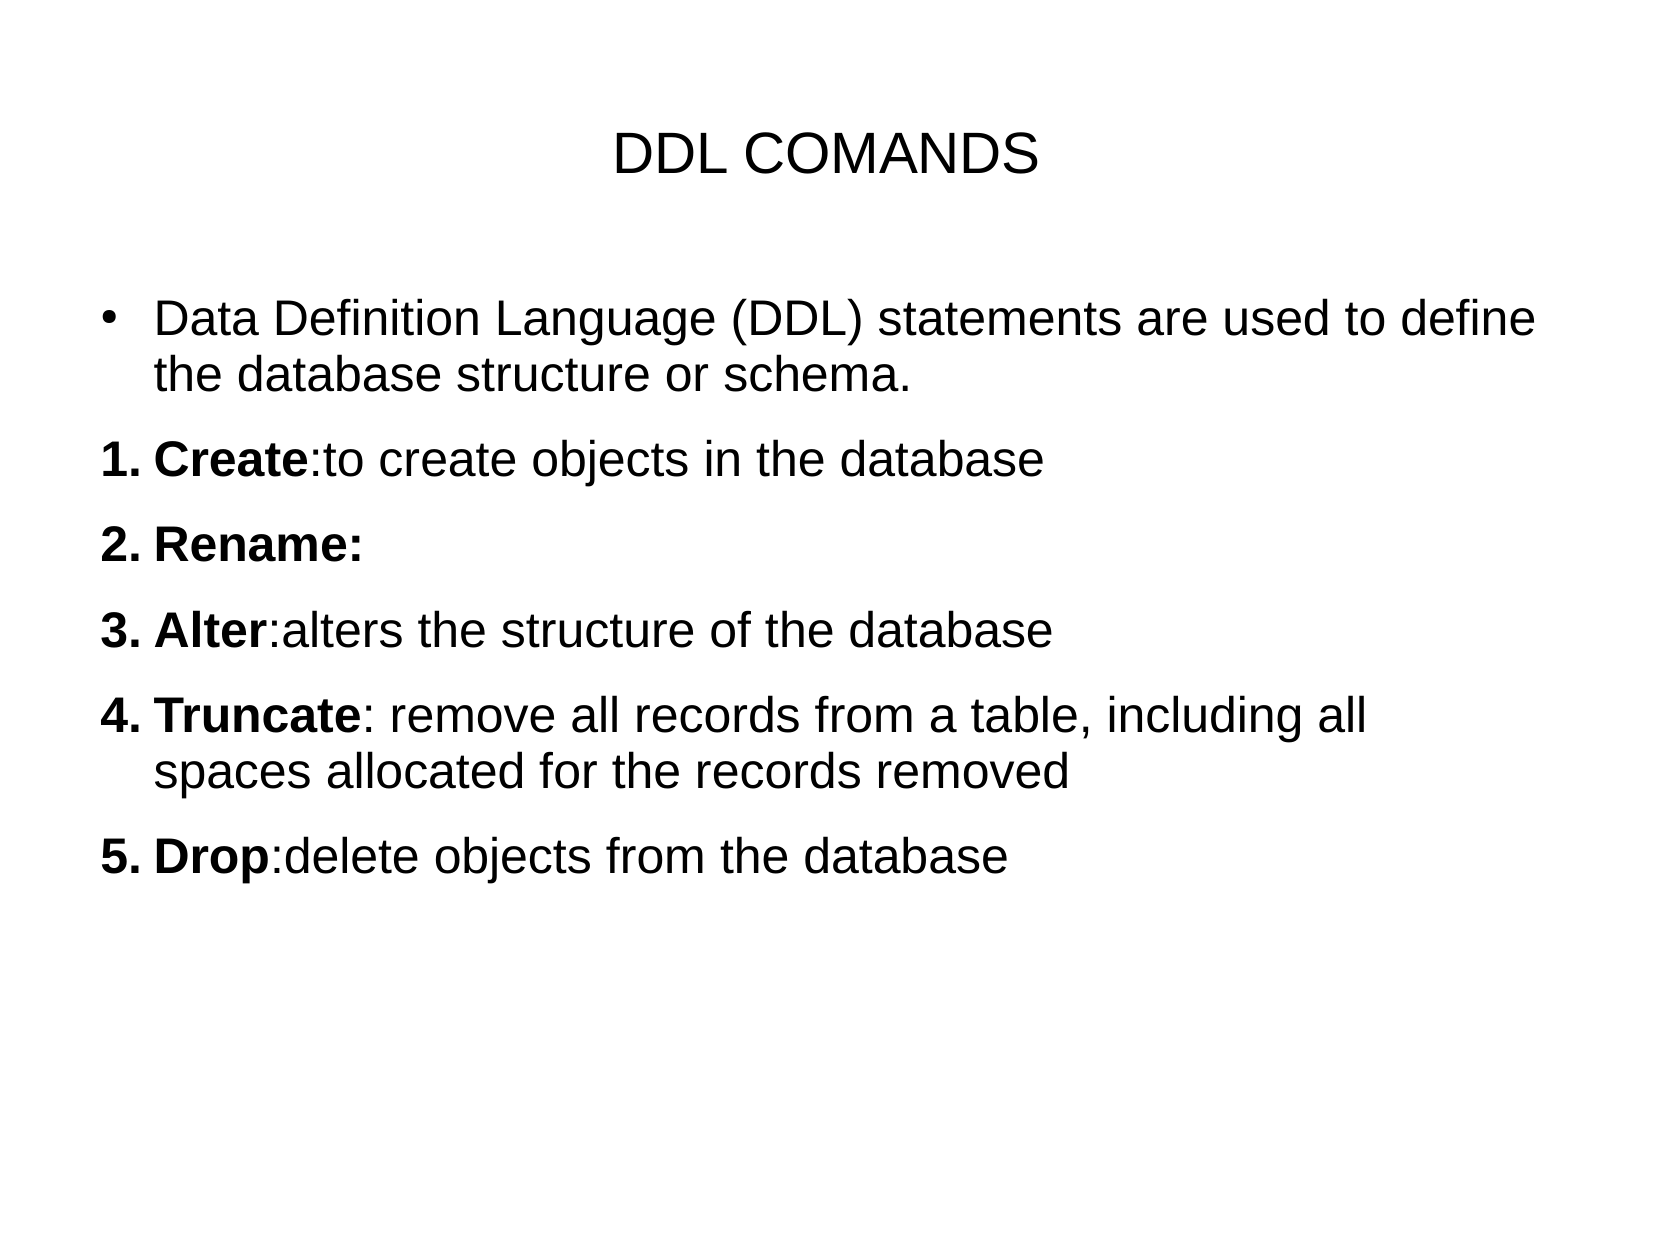

# DDL COMANDS
Data Definition Language (DDL) statements are used to define the database structure or schema.
Create:to create objects in the database
Rename:
Alter:alters the structure of the database
Truncate: remove all records from a table, including all 		spaces allocated for the records removed
Drop:delete objects from the database